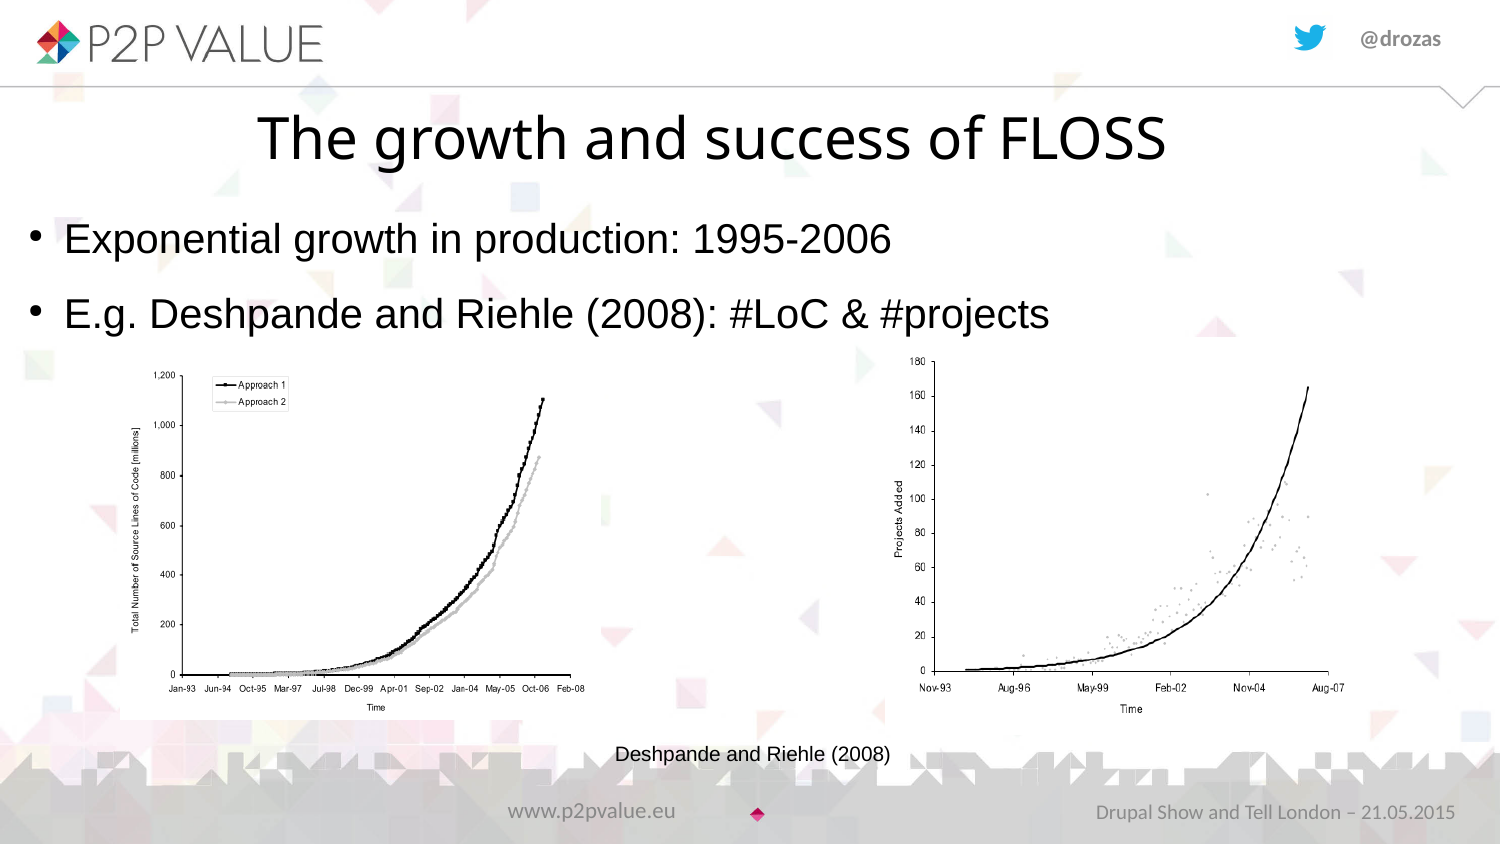

@drozas
# The growth and success of FLOSS
Exponential growth in production: 1995-2006
E.g. Deshpande and Riehle (2008): #LoC & #projects
Deshpande and Riehle (2008)
Drupal Show and Tell London – 21.05.2015
www.p2pvalue.eu